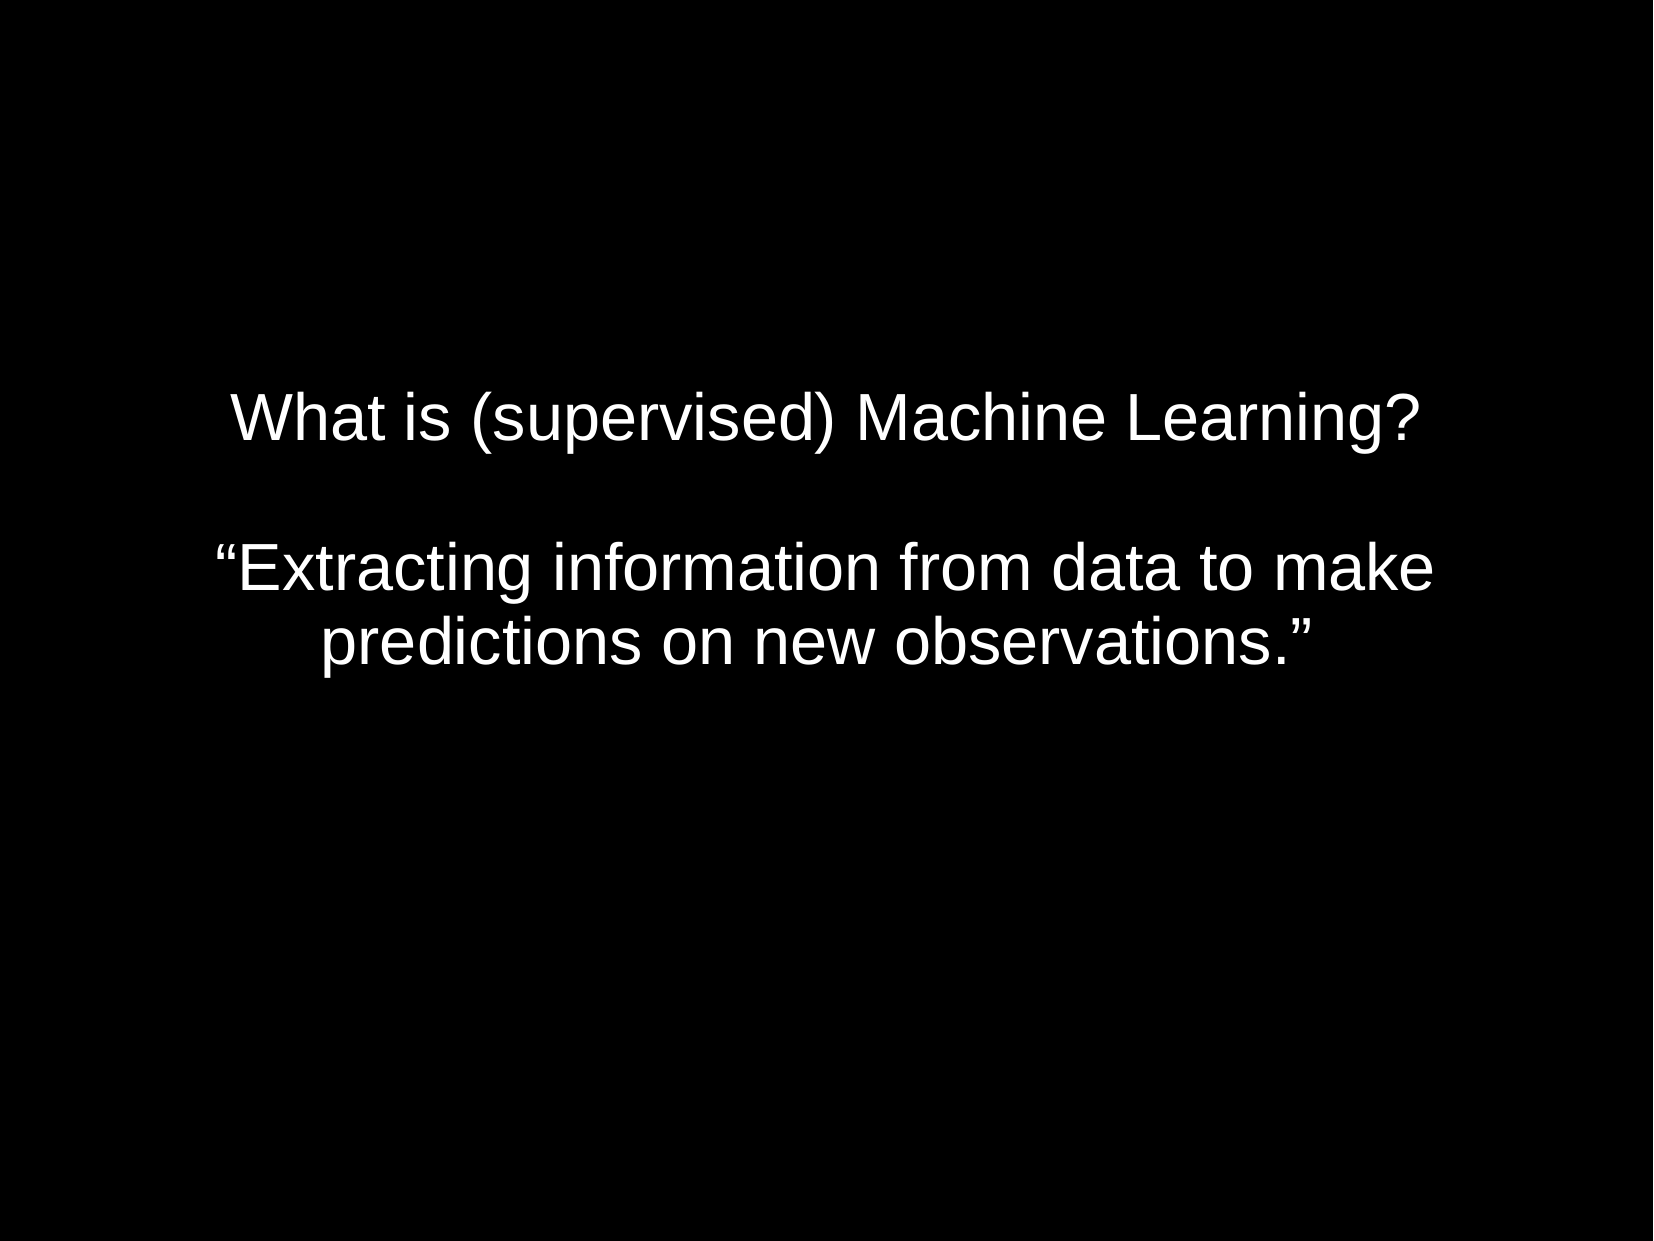

# What is (supervised) Machine Learning?
“Extracting information from data to make predictions on new observations.”